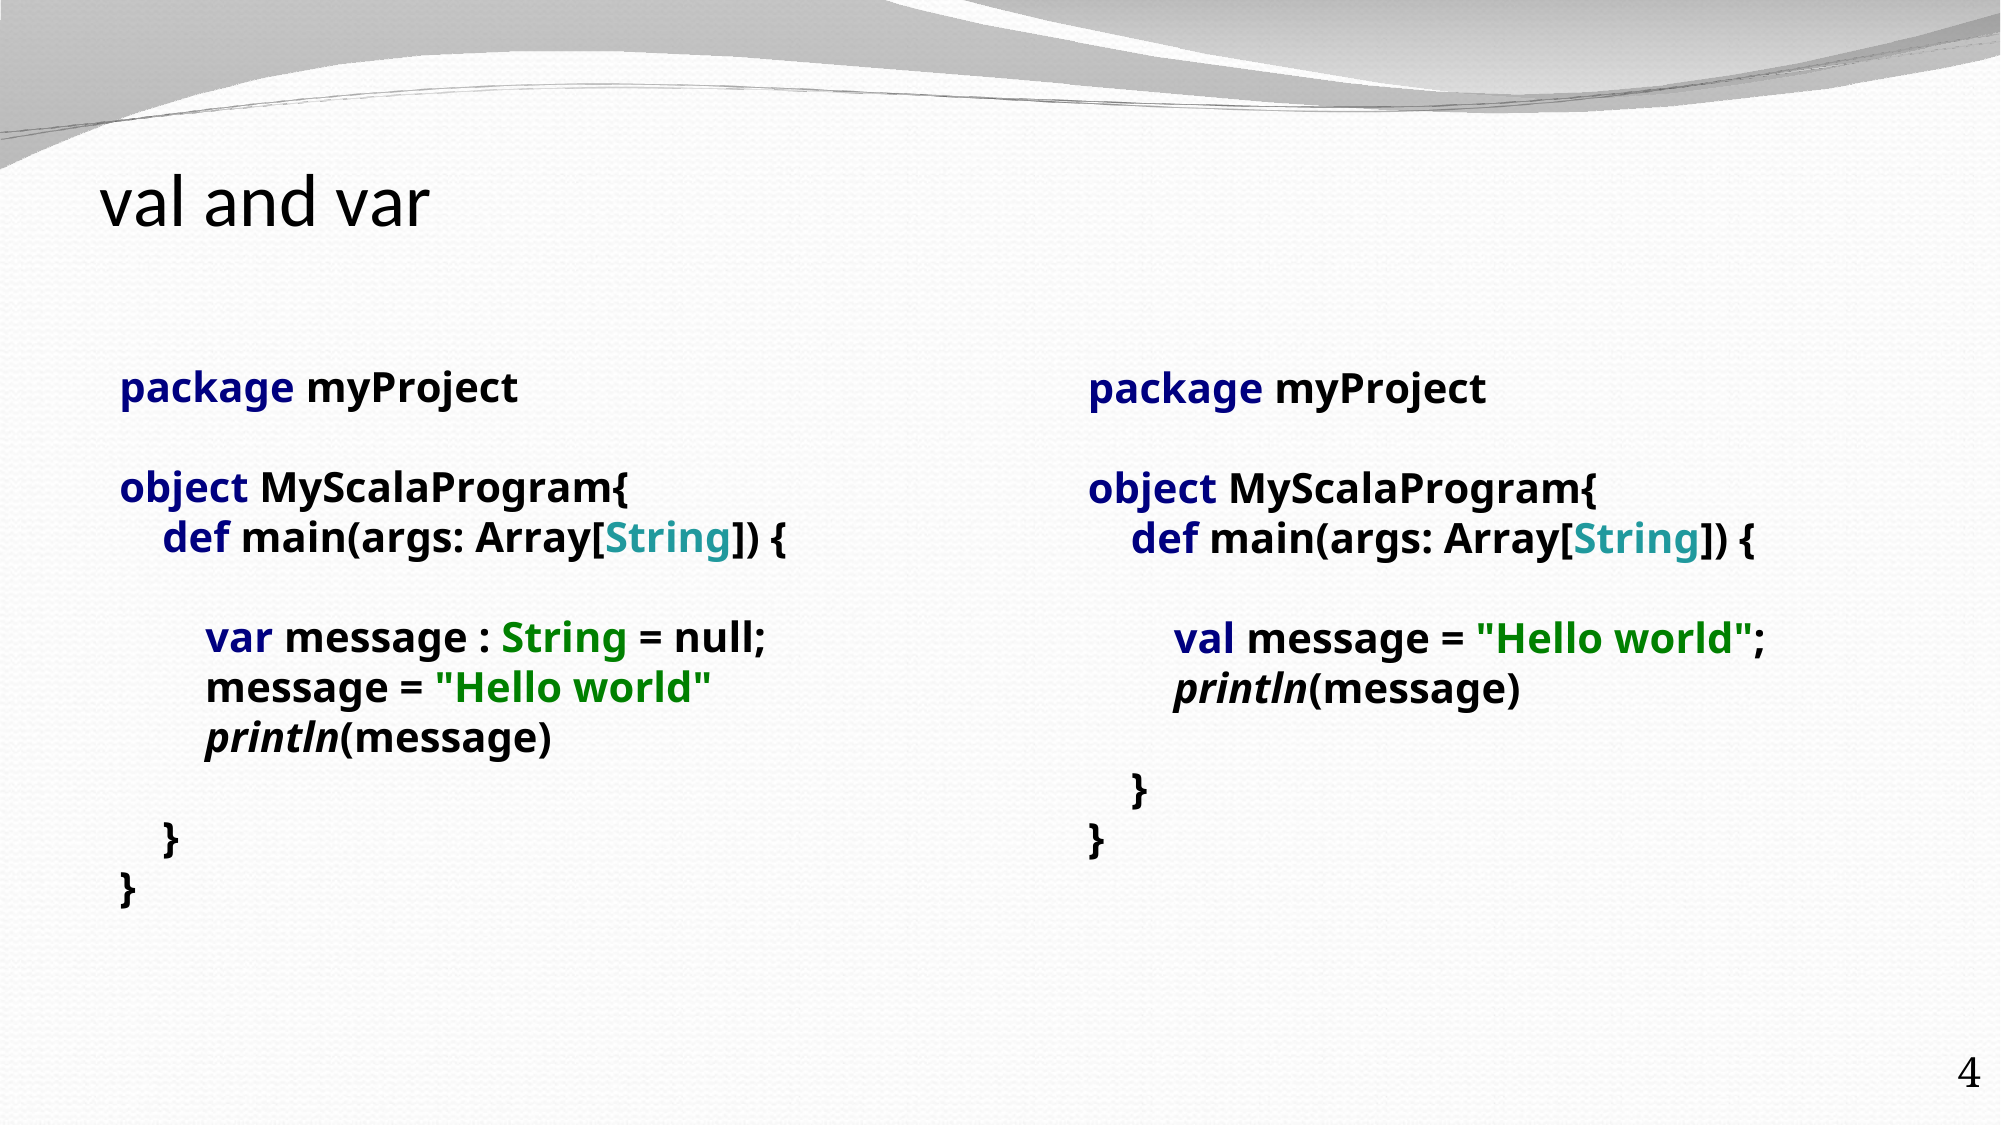

# val and var
package myProject
object MyScalaProgram{
 def main(args: Array[String]) {
 var message : String = null;
 message = "Hello world"
 println(message)
 }
}
package myProject
object MyScalaProgram{
 def main(args: Array[String]) {
 val message = "Hello world";
 println(message)
 }
}